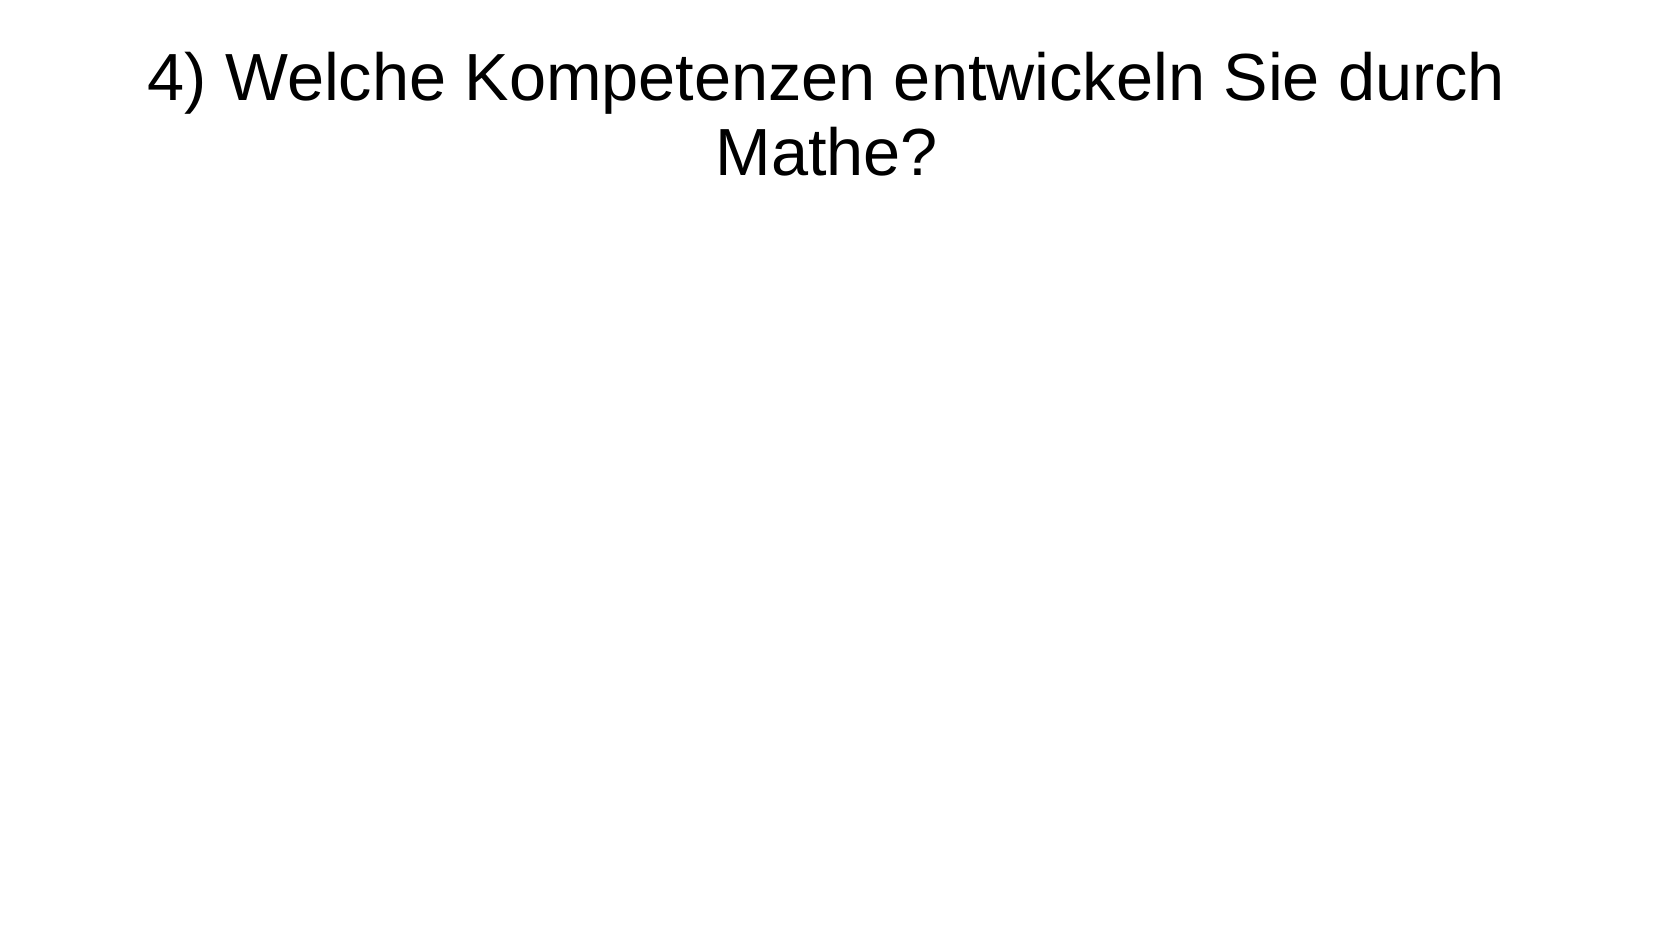

# 4) Welche Kompetenzen entwickeln Sie durch Mathe?